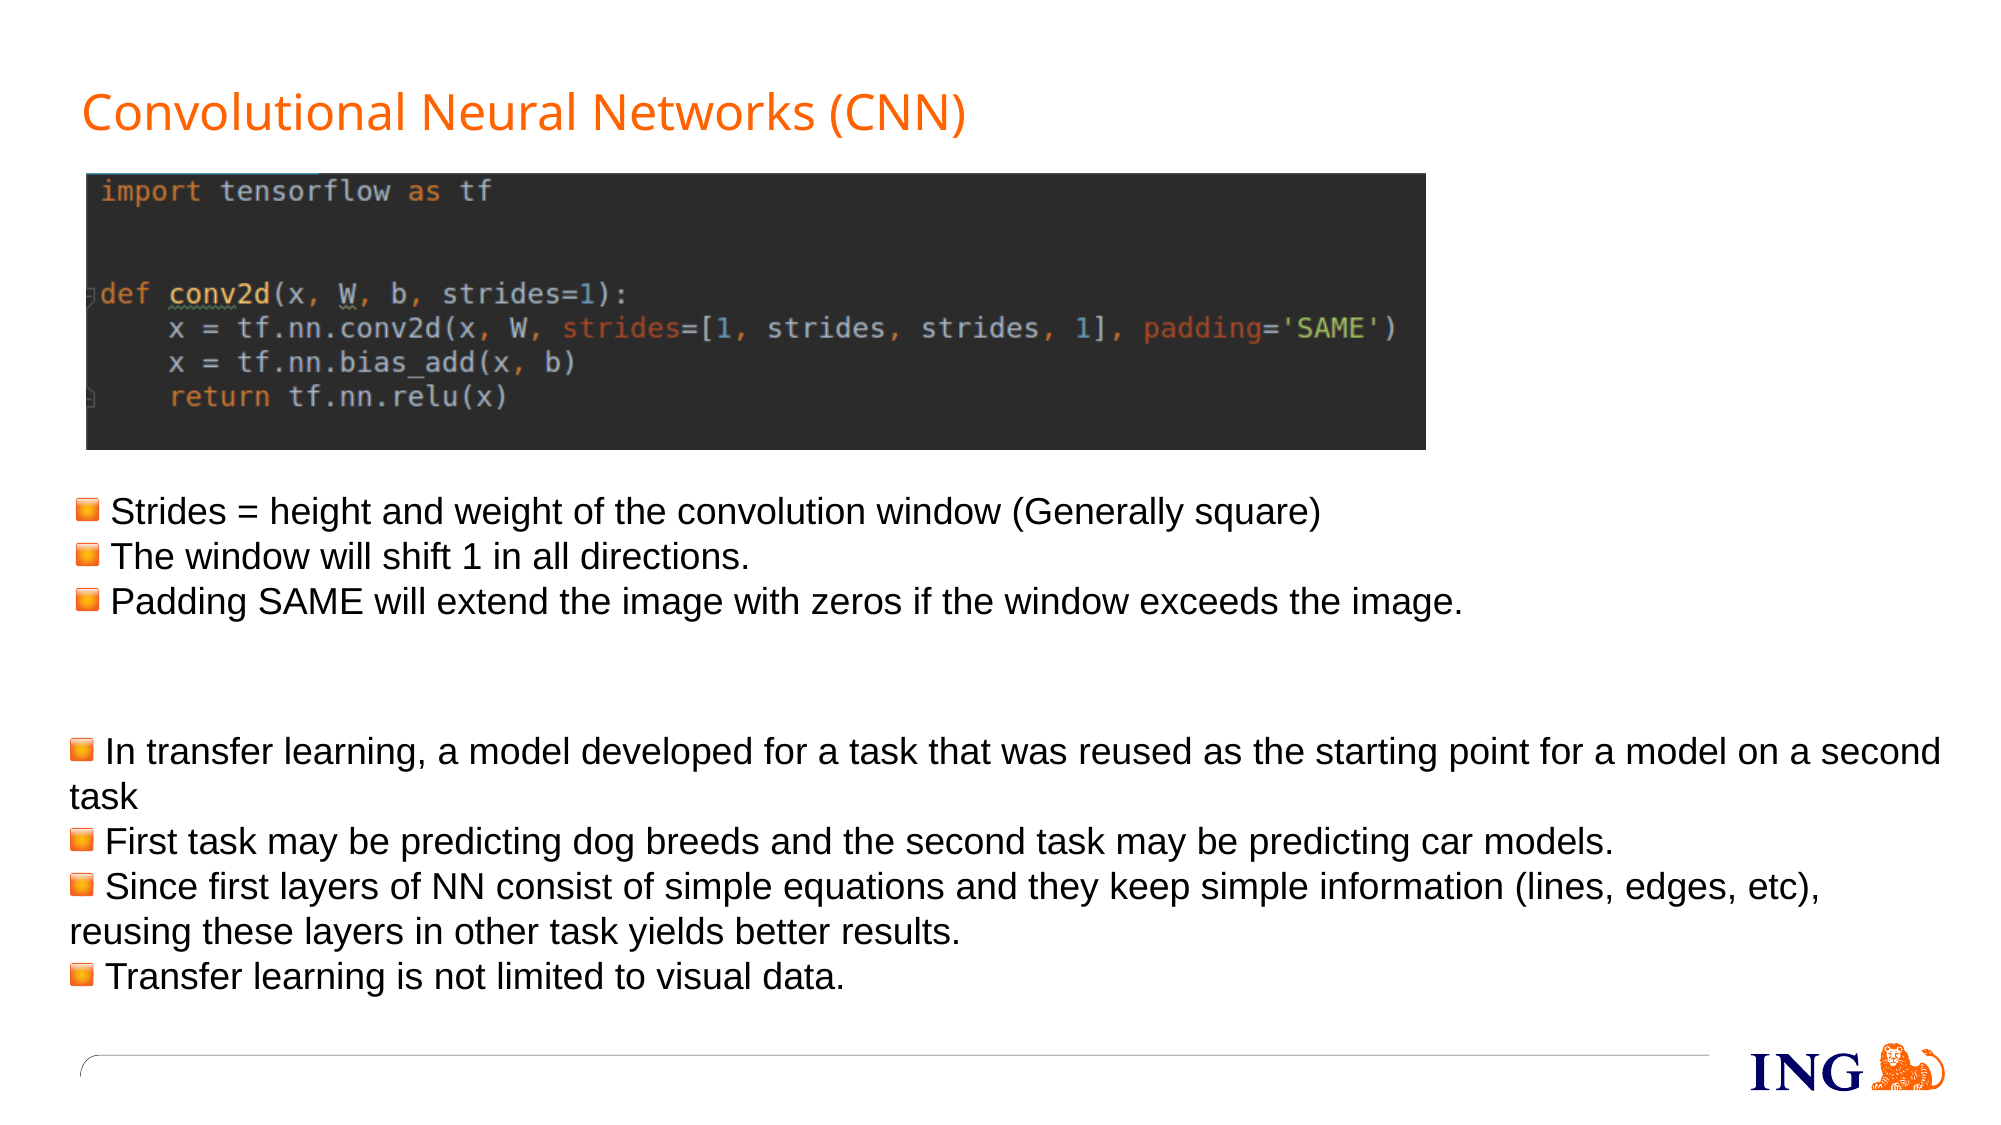

Convolutional Neural Networks (CNN)
 Strides = height and weight of the convolution window (Generally square)
 The window will shift 1 in all directions.
 Padding SAME will extend the image with zeros if the window exceeds the image.
 In transfer learning, a model developed for a task that was reused as the starting point for a model on a second task
 First task may be predicting dog breeds and the second task may be predicting car models.
 Since first layers of NN consist of simple equations and they keep simple information (lines, edges, etc), reusing these layers in other task yields better results.
 Transfer learning is not limited to visual data.